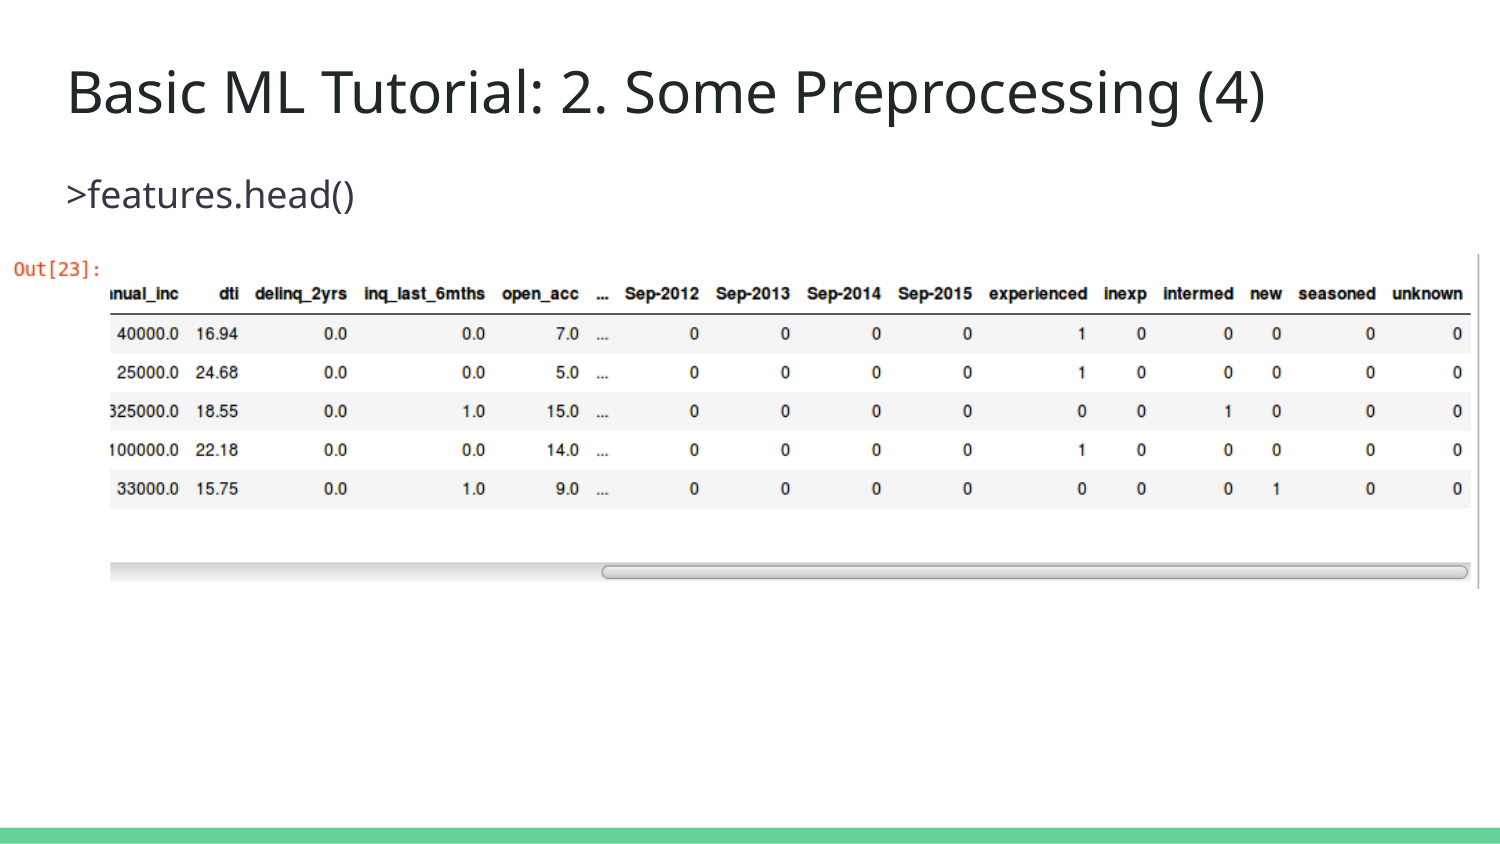

# Basic ML Tutorial: 2. Some Preprocessing (4)
>features.head()